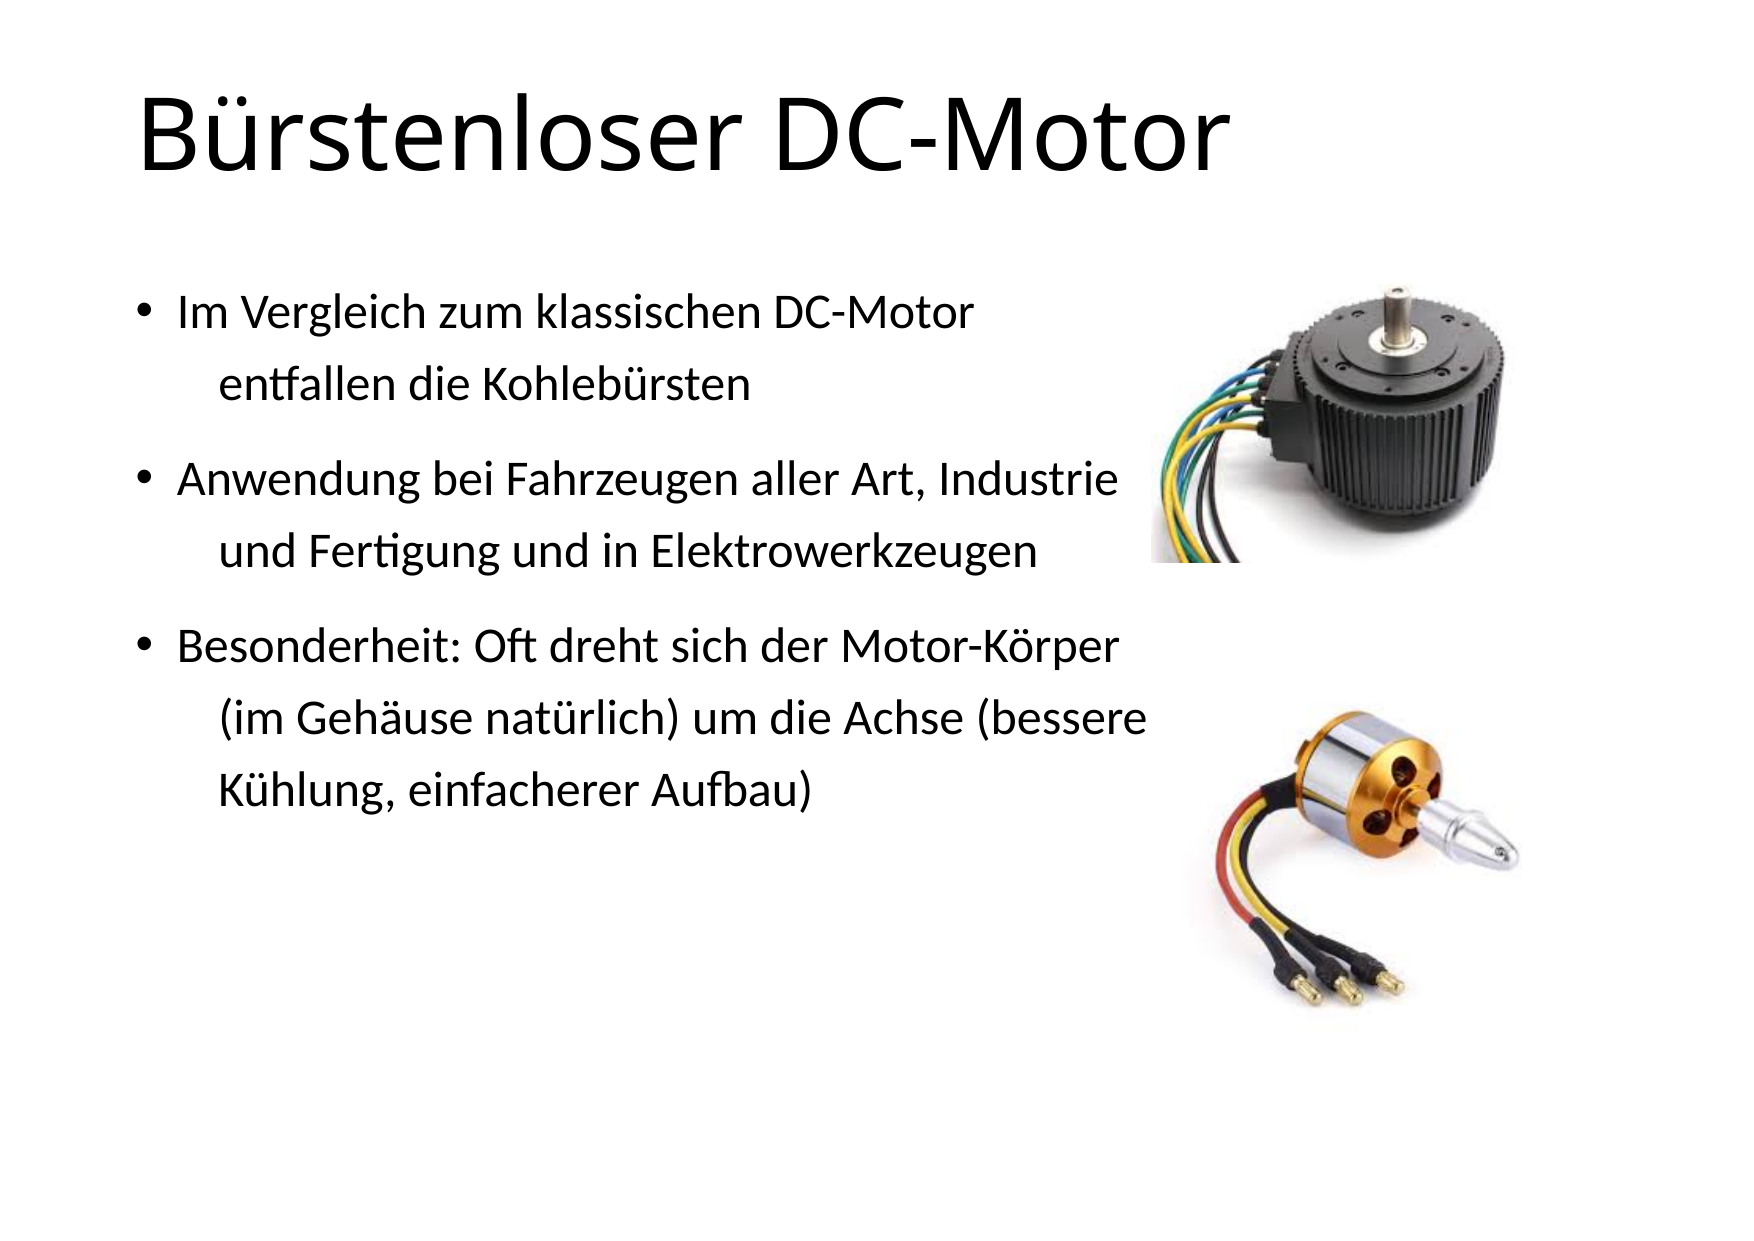

# Bürstenloser DC-Motor
Im Vergleich zum klassischen DC-Motor entfallen die Kohlebürsten
Anwendung bei Fahrzeugen aller Art, Industrie und Fertigung und in Elektrowerkzeugen
Besonderheit: Oft dreht sich der Motor-Körper (im Gehäuse natürlich) um die Achse (bessere Kühlung, einfacherer Aufbau)